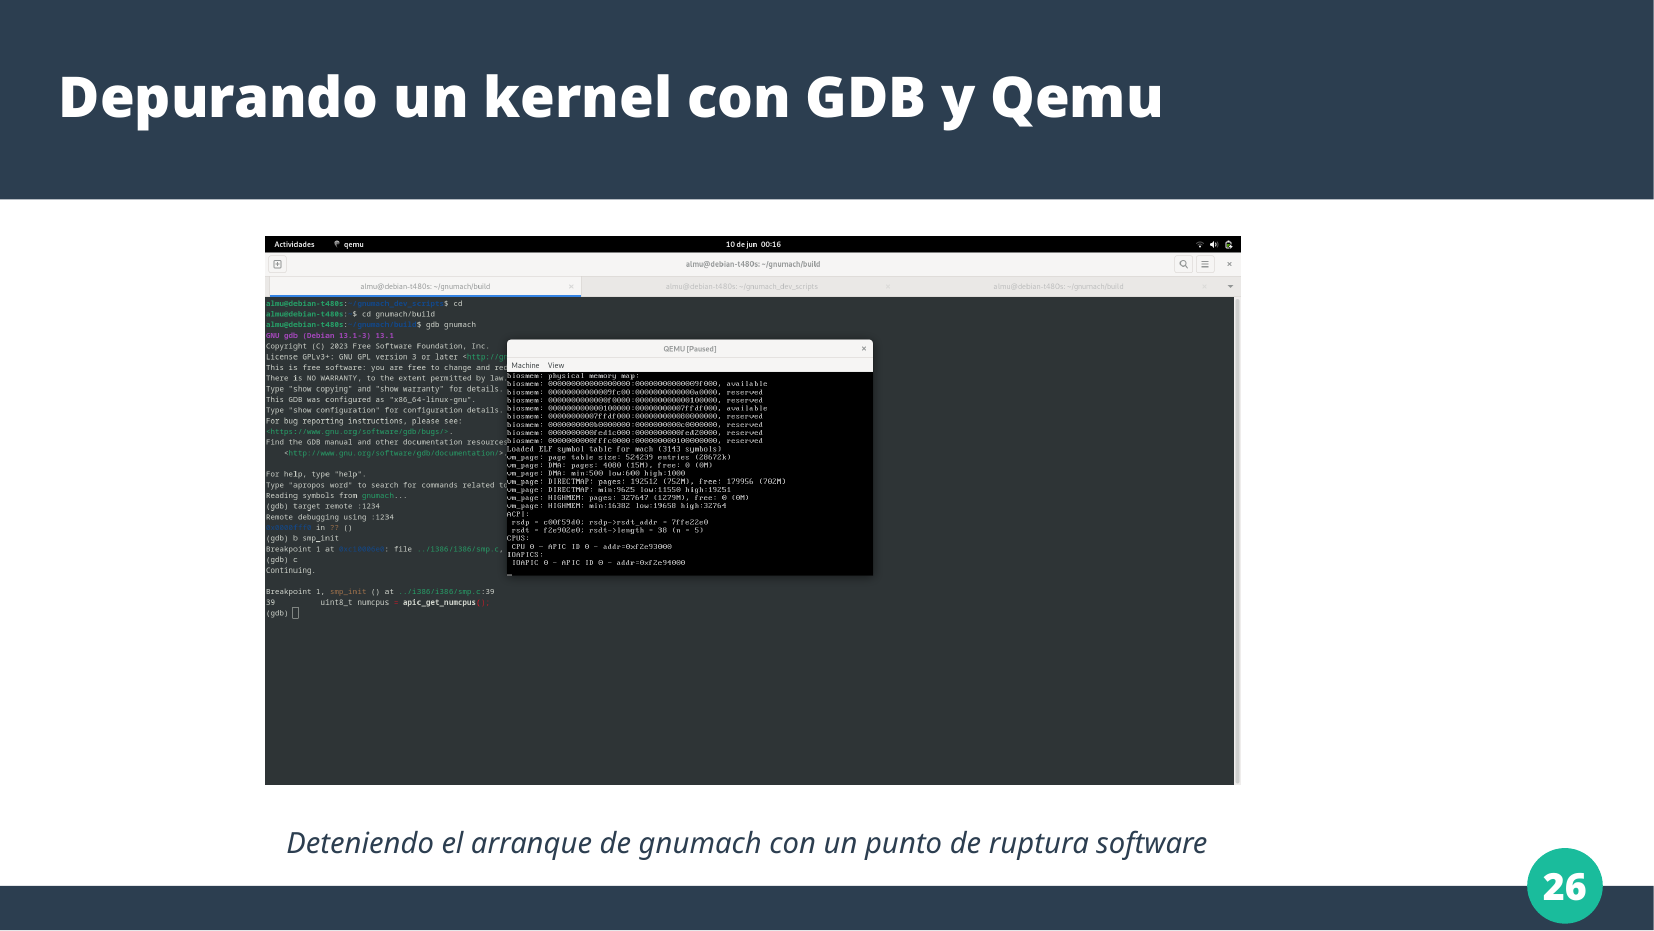

# Depurando un kernel con GDB y Qemu
Deteniendo el arranque de gnumach con un punto de ruptura software